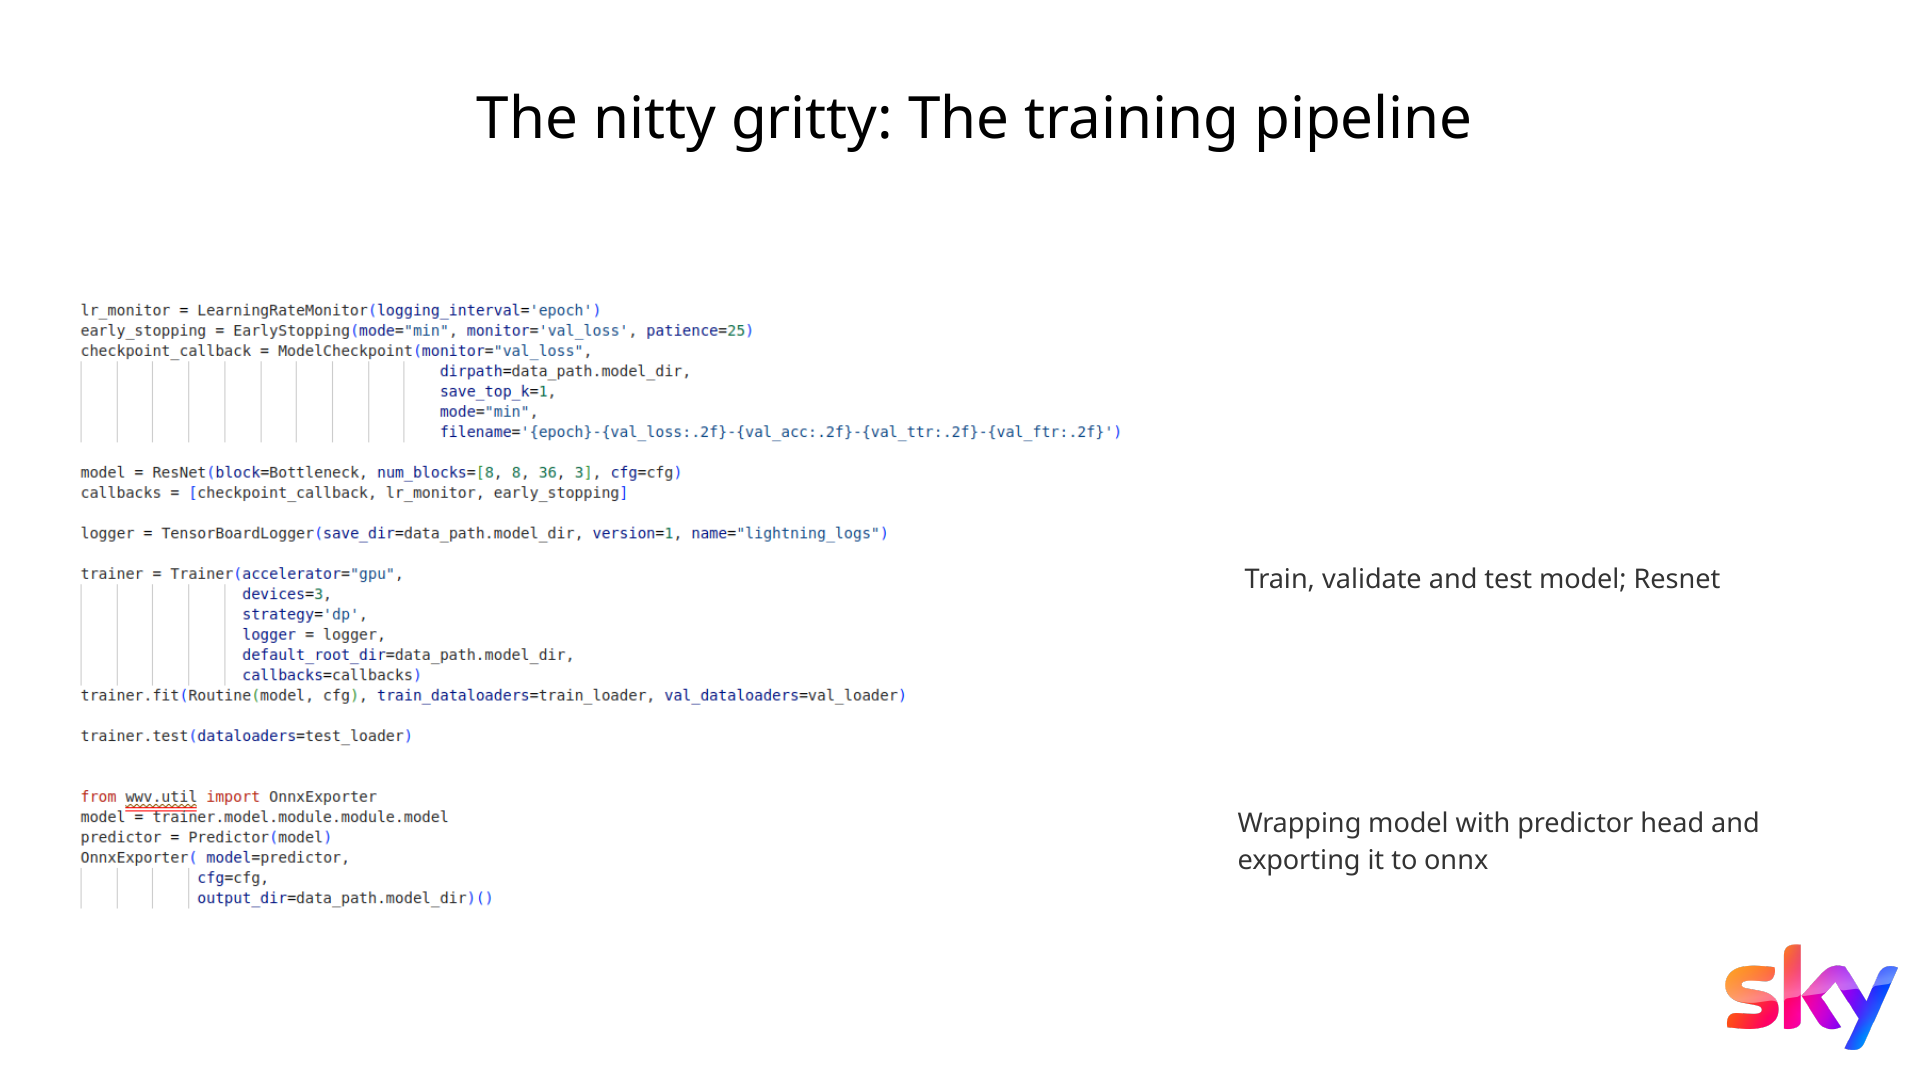

# The nitty gritty: The training pipeline
 Train, validate and test model; Resnet
Wrapping model with predictor head and exporting it to onnx